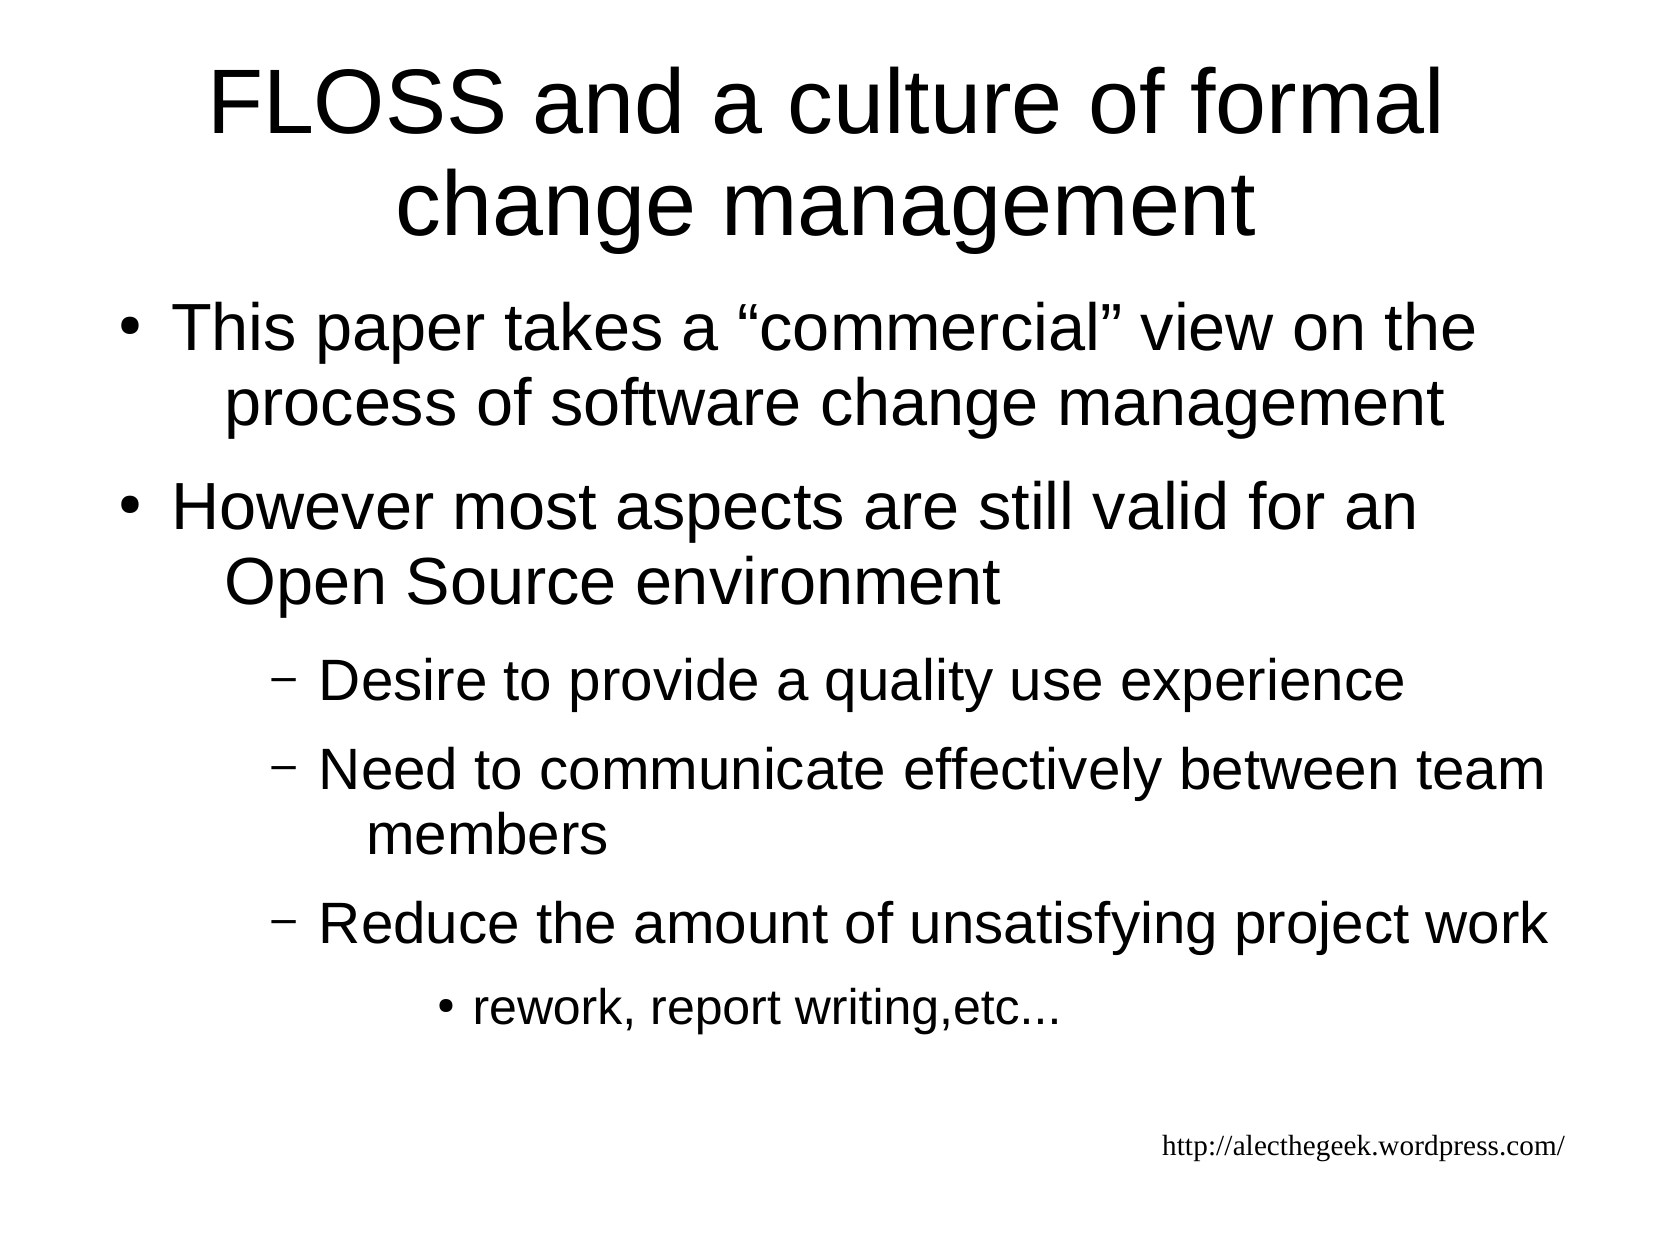

# FLOSS and a culture of formal change management
This paper takes a “commercial” view on the process of software change management
However most aspects are still valid for an Open Source environment
Desire to provide a quality use experience
Need to communicate effectively between team members
Reduce the amount of unsatisfying project work
rework, report writing,etc...
http://alecthegeek.wordpress.com/